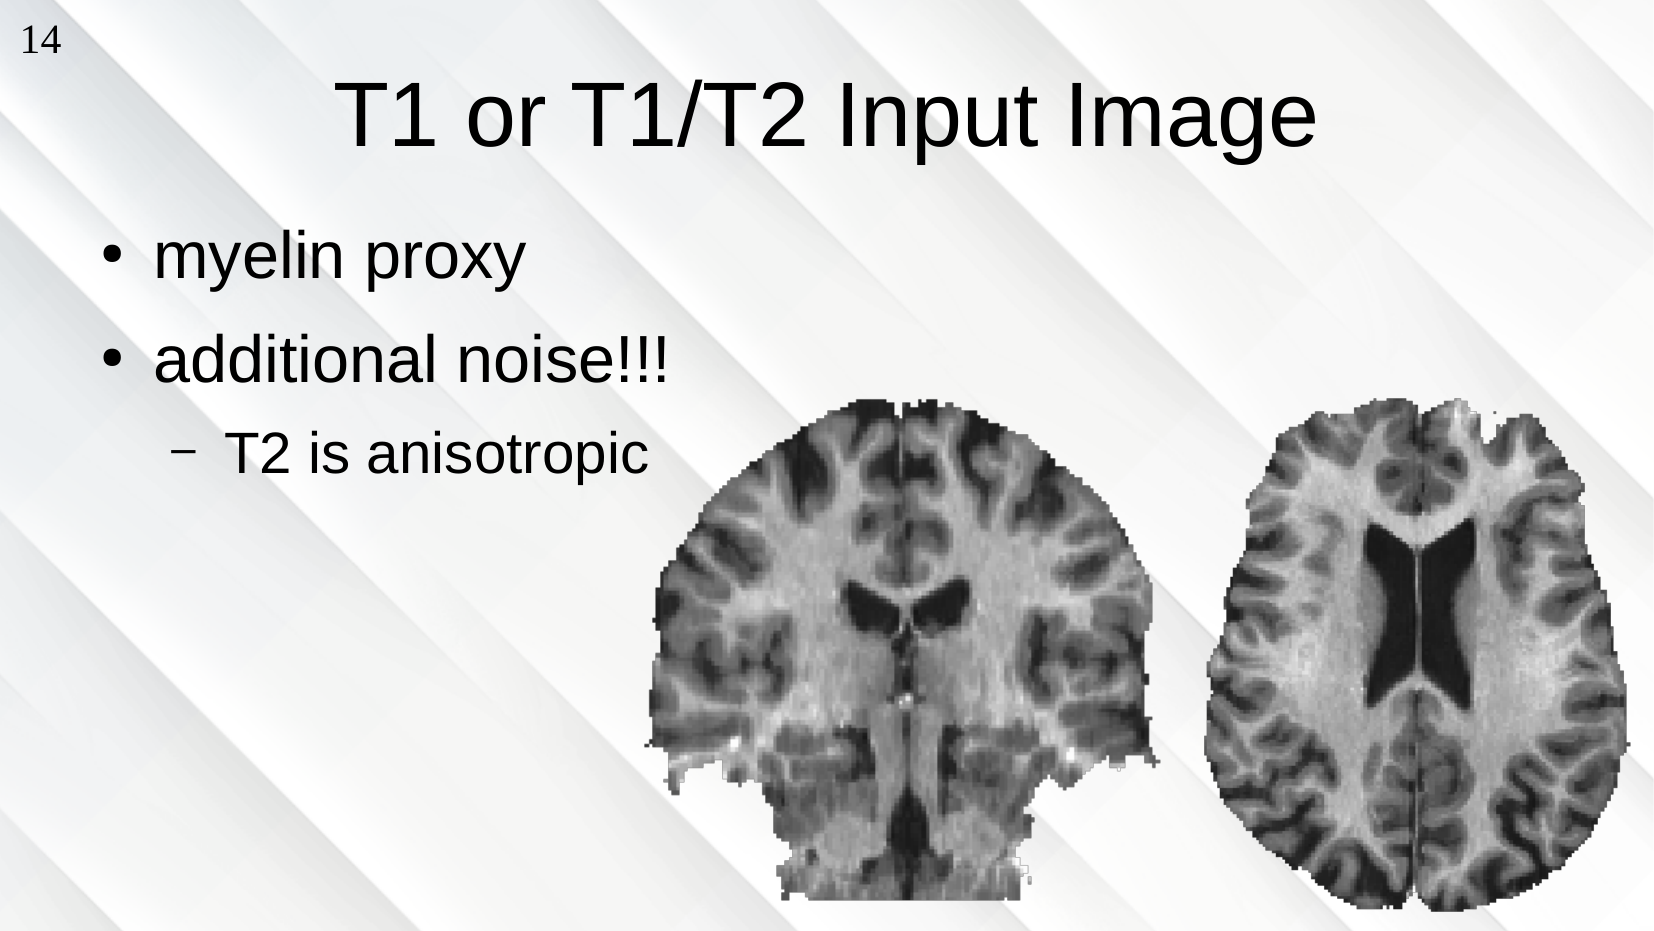

14
# T1 or T1/T2 Input Image
myelin proxy
additional noise!!!
T2 is anisotropic